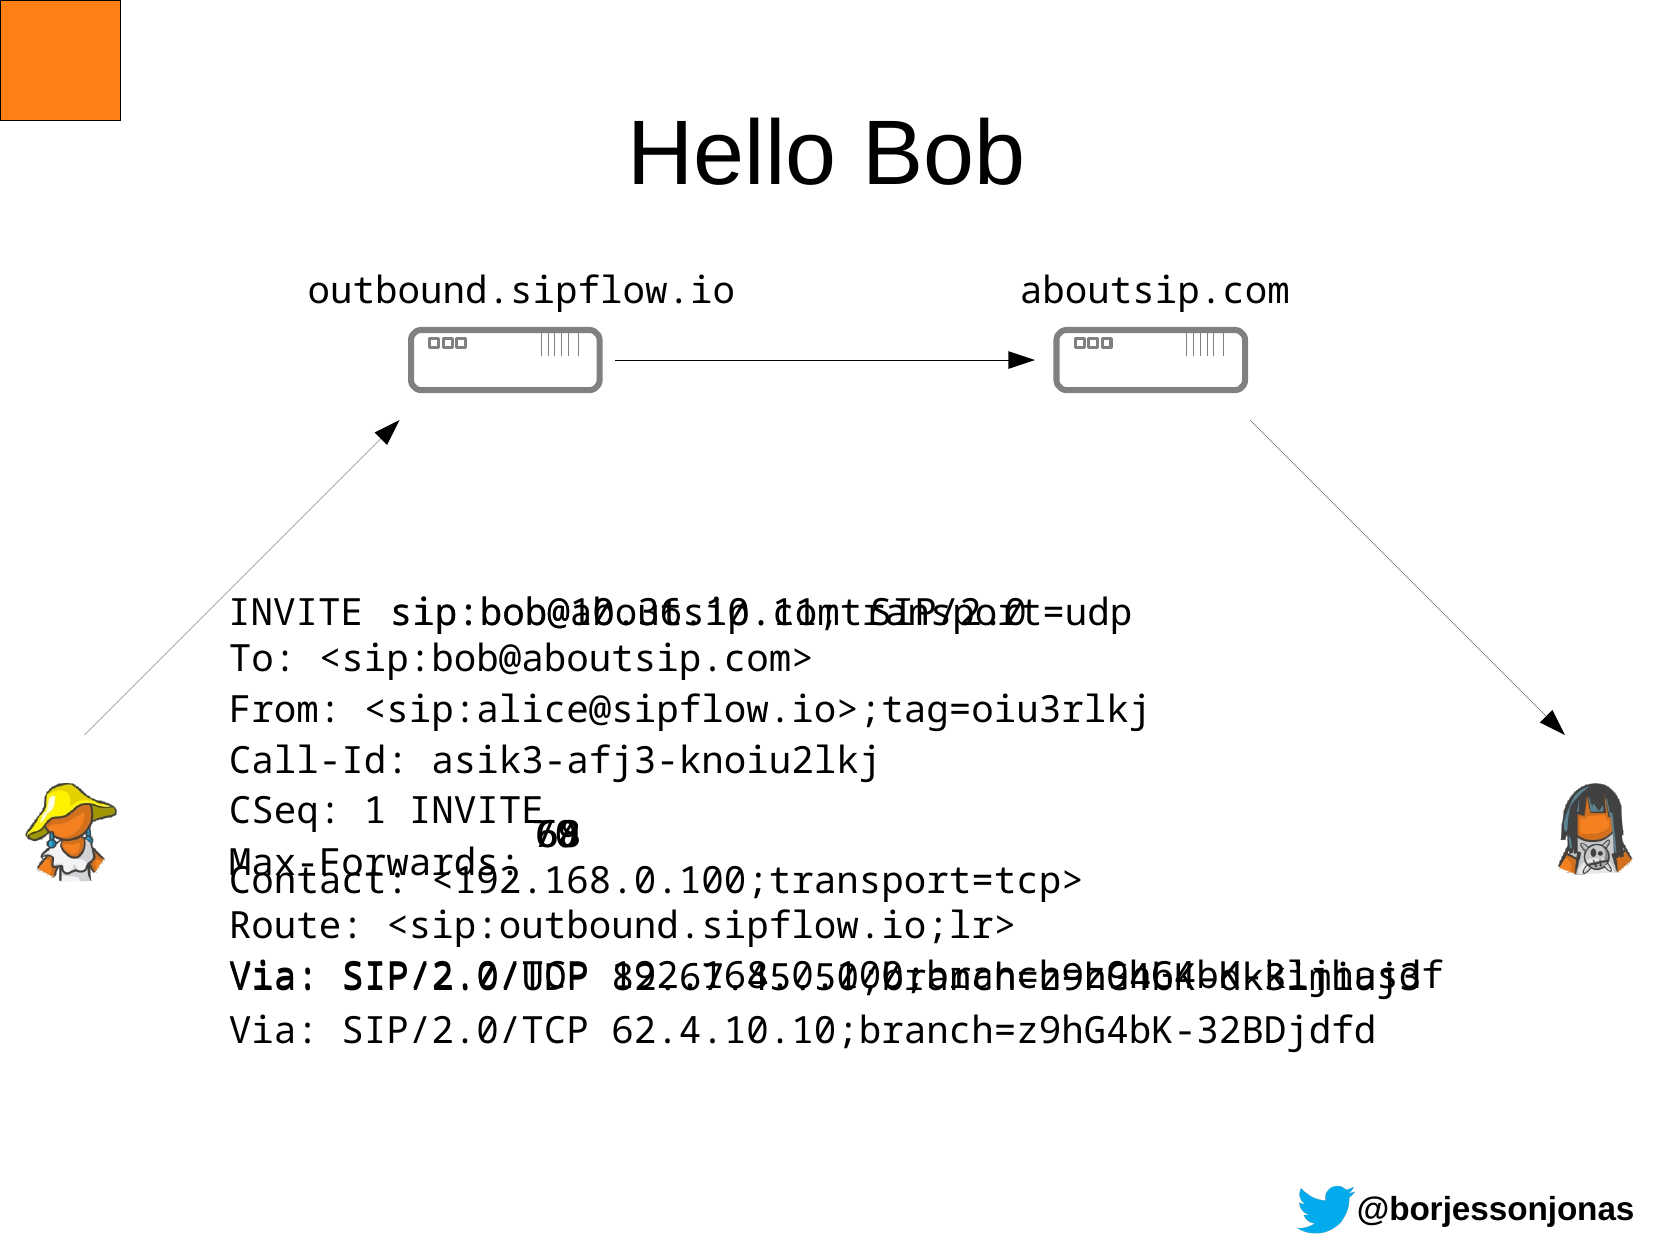

# Hello Bob
outbound.sipflow.io
aboutsip.com
INVITE
sip:bob@aboutsip.com
SIP/2.0
sip:bob@10.36.10.11;transport=udp
To: <sip:bob@aboutsip.com>
From: <sip:alice@sipflow.io>;tag=oiu3rlkj
Call-Id: asik3-afj3-knoiu2lkj
CSeq: 1 INVITE
Max-Forwards:
70
69
68
Contact: <192.168.0.100;transport=tcp>
Route: <sip:outbound.sipflow.io;lr>
Via: SIP/2.0/TCP 192.168.0.100;branch=z9hG4bK-kljhasdf
Via: SIP/2.0/UDP 82.67.45.50;branch=z9hG4bK-dk3imiuj3
Via: SIP/2.0/TCP 62.4.10.10;branch=z9hG4bK-32BDjdfd